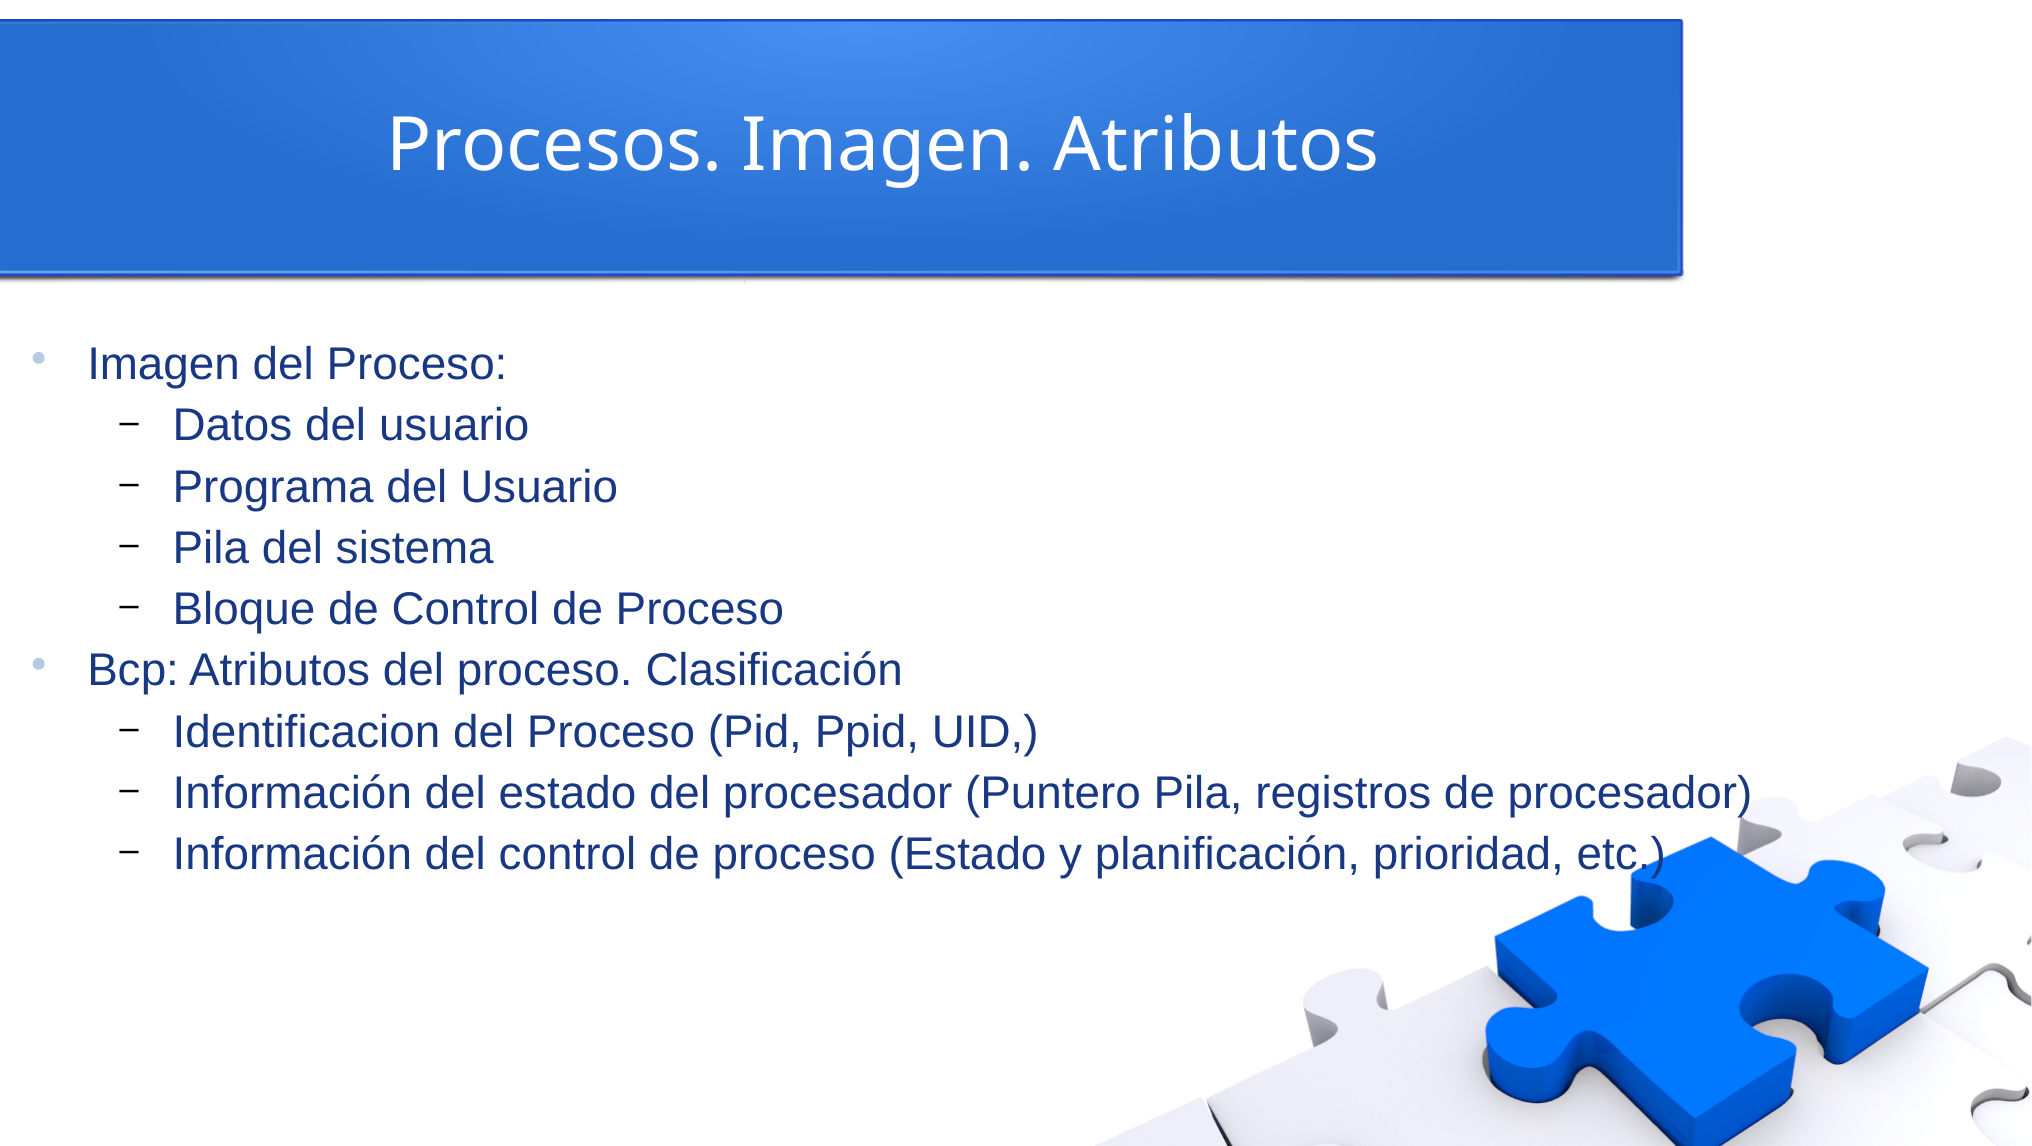

# Procesos. Imagen. Atributos
Imagen del Proceso:
Datos del usuario
Programa del Usuario
Pila del sistema
Bloque de Control de Proceso
Bcp: Atributos del proceso. Clasificación
Identificacion del Proceso (Pid, Ppid, UID,)
Información del estado del procesador (Puntero Pila, registros de procesador)
Información del control de proceso (Estado y planificación, prioridad, etc.)